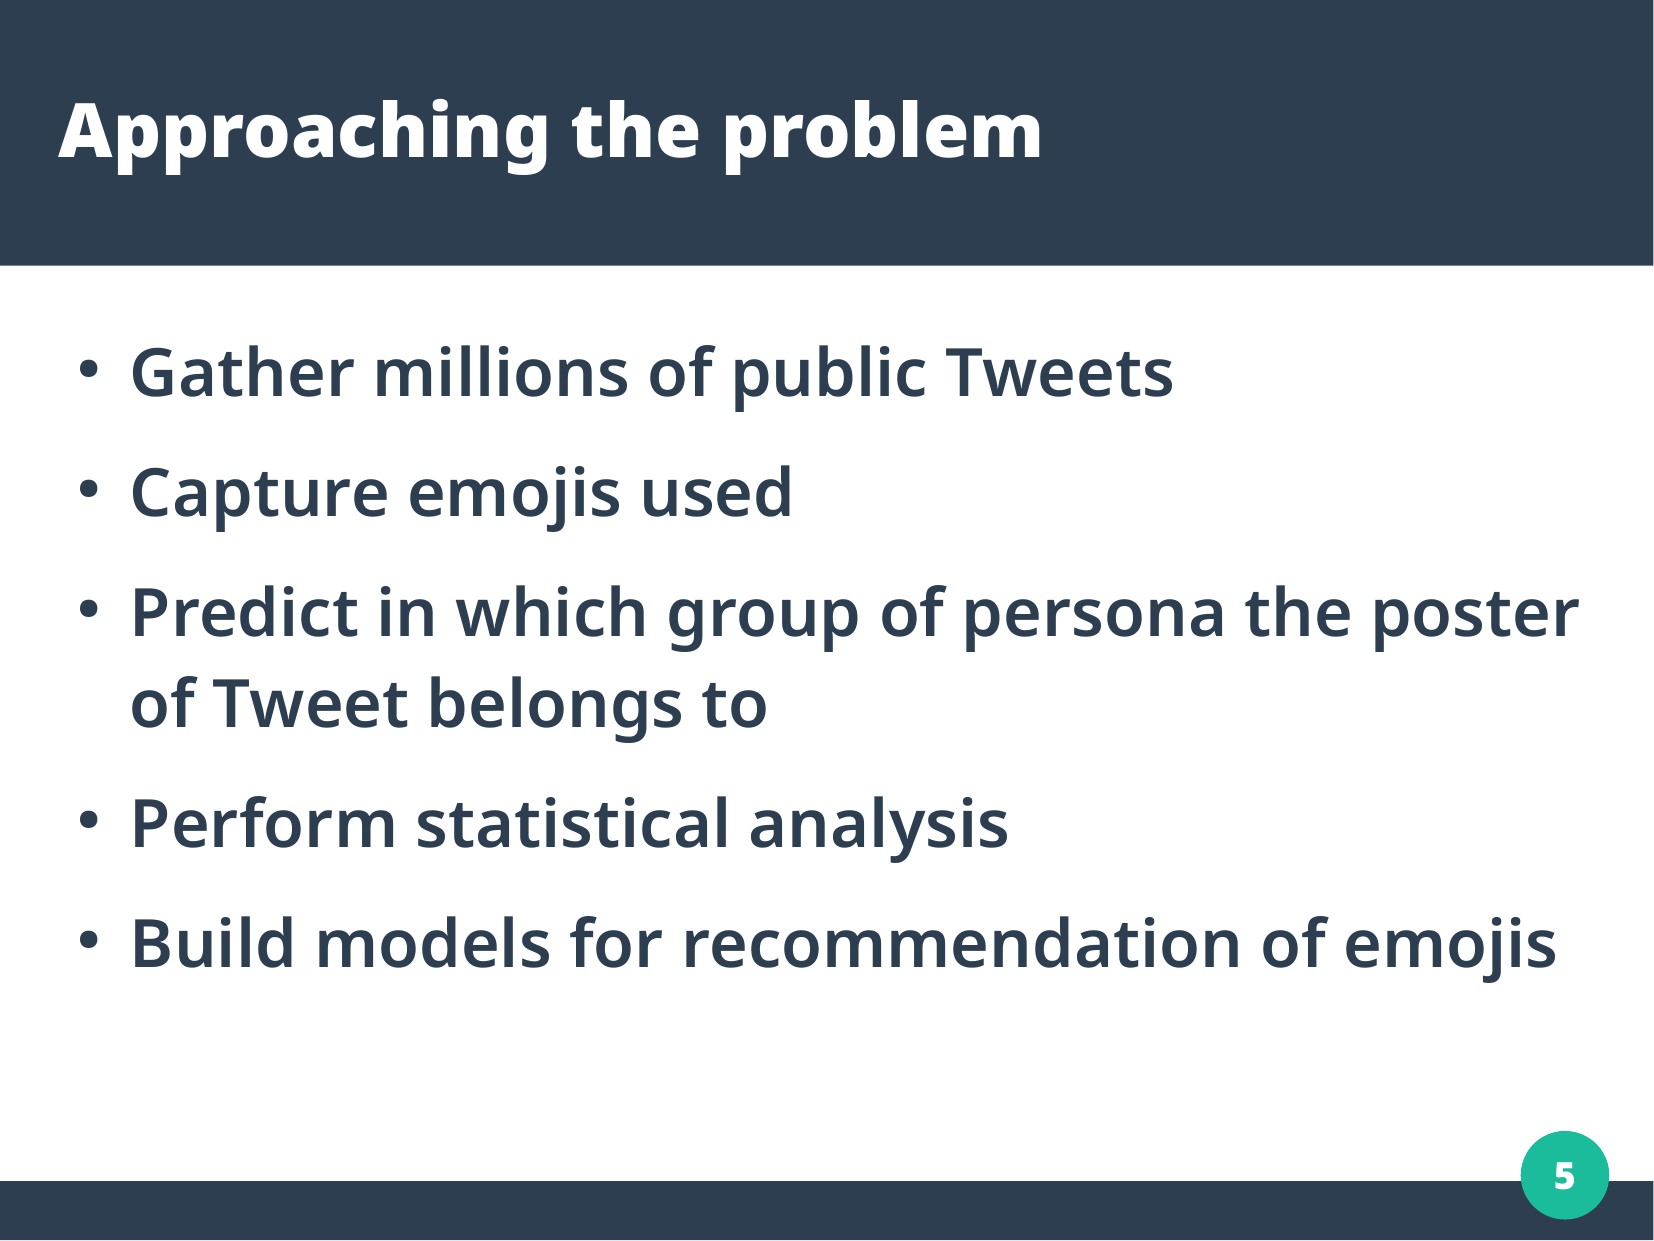

# Approaching the problem
Gather millions of public Tweets
Capture emojis used
Predict in which group of persona the poster of Tweet belongs to
Perform statistical analysis
Build models for recommendation of emojis
5